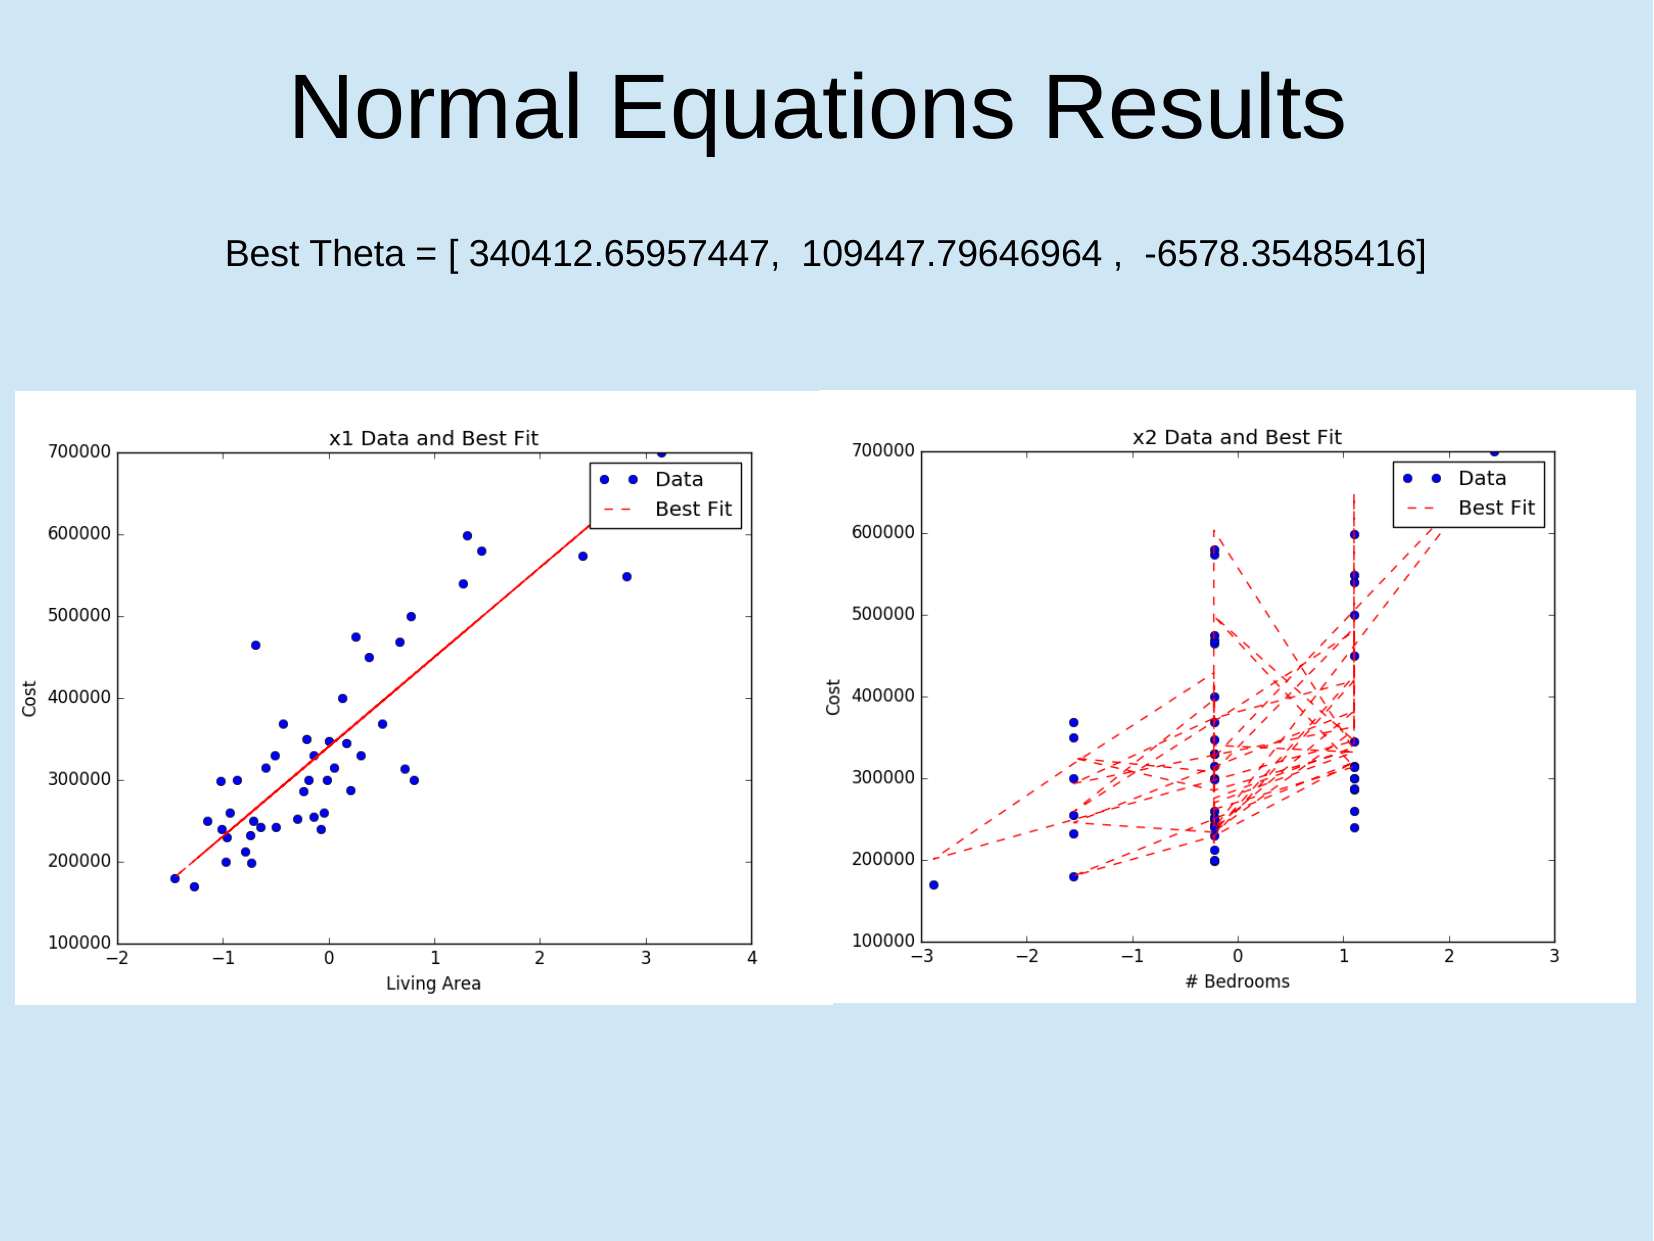

# Normal Equations Results
Best Theta = [ 340412.65957447, 109447.79646964 , -6578.35485416]